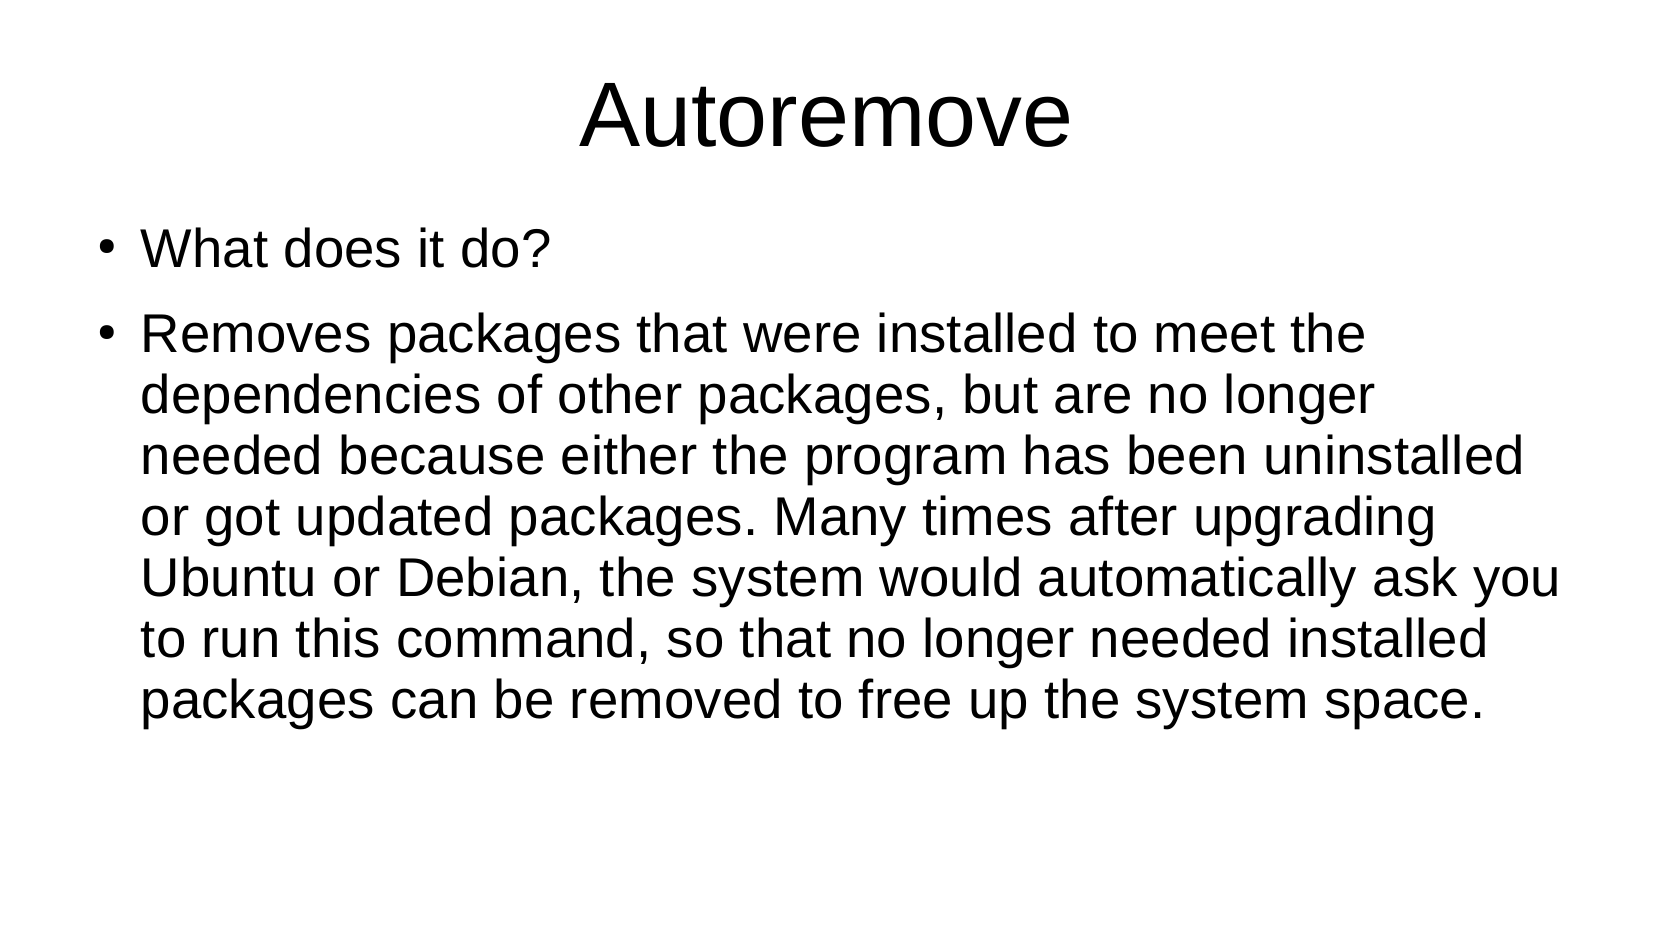

# Autoremove
What does it do?
Removes packages that were installed to meet the dependencies of other packages, but are no longer needed because either the program has been uninstalled or got updated packages. Many times after upgrading Ubuntu or Debian, the system would automatically ask you to run this command, so that no longer needed installed packages can be removed to free up the system space.